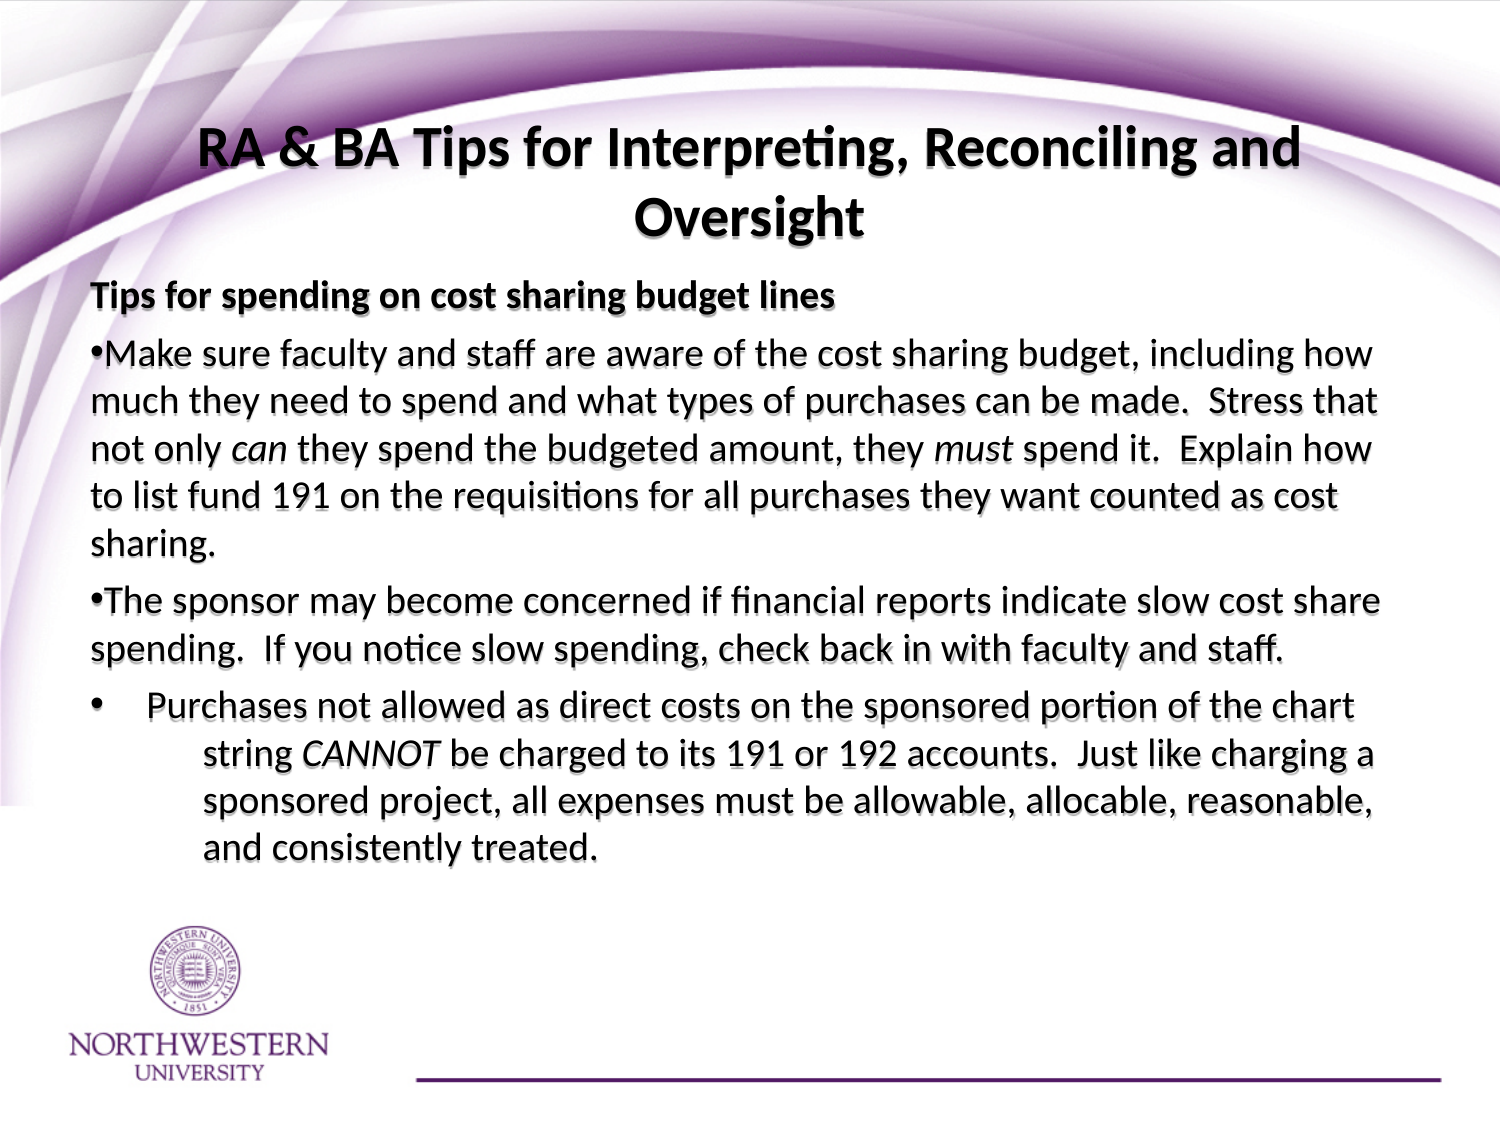

# RA & BA Tips for Interpreting, Reconciling and Oversight
Tips for spending on cost sharing budget lines
Make sure faculty and staff are aware of the cost sharing budget, including how much they need to spend and what types of purchases can be made. Stress that not only can they spend the budgeted amount, they must spend it. Explain how to list fund 191 on the requisitions for all purchases they want counted as cost sharing.
The sponsor may become concerned if financial reports indicate slow cost share spending. If you notice slow spending, check back in with faculty and staff.
Purchases not allowed as direct costs on the sponsored portion of the chart string CANNOT be charged to its 191 or 192 accounts. Just like charging a sponsored project, all expenses must be allowable, allocable, reasonable, and consistently treated.